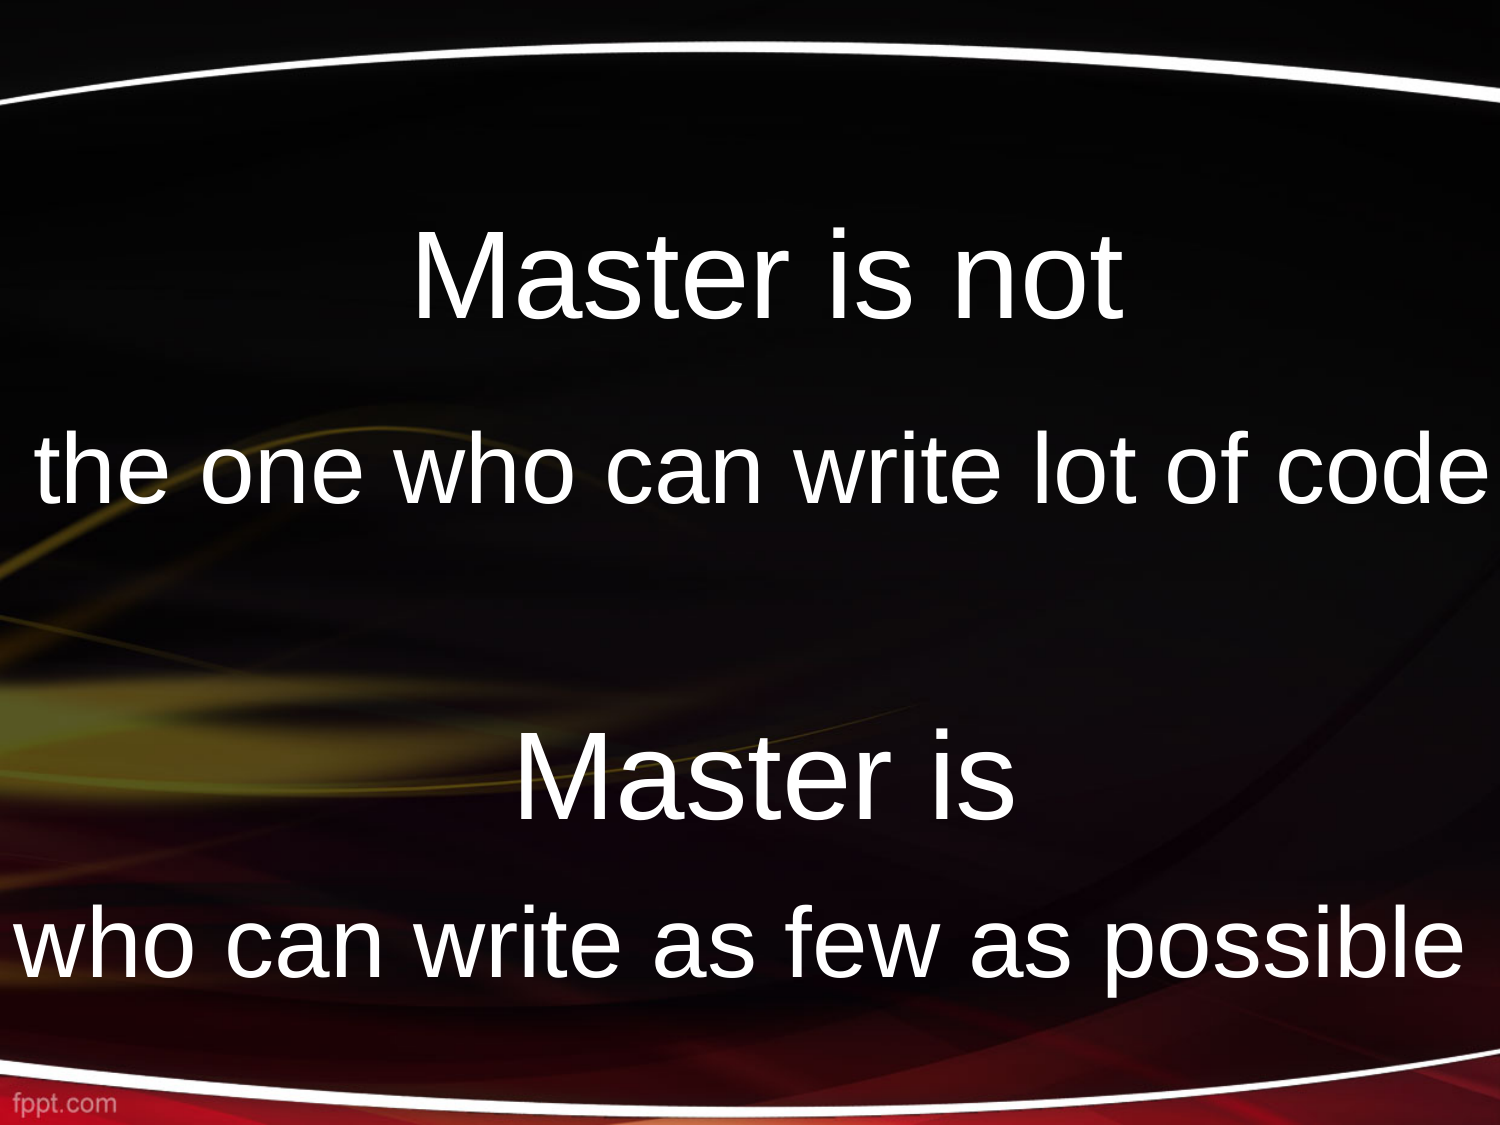

# Master is not
the one who can write lot of code
Master is
who can write as few as possible